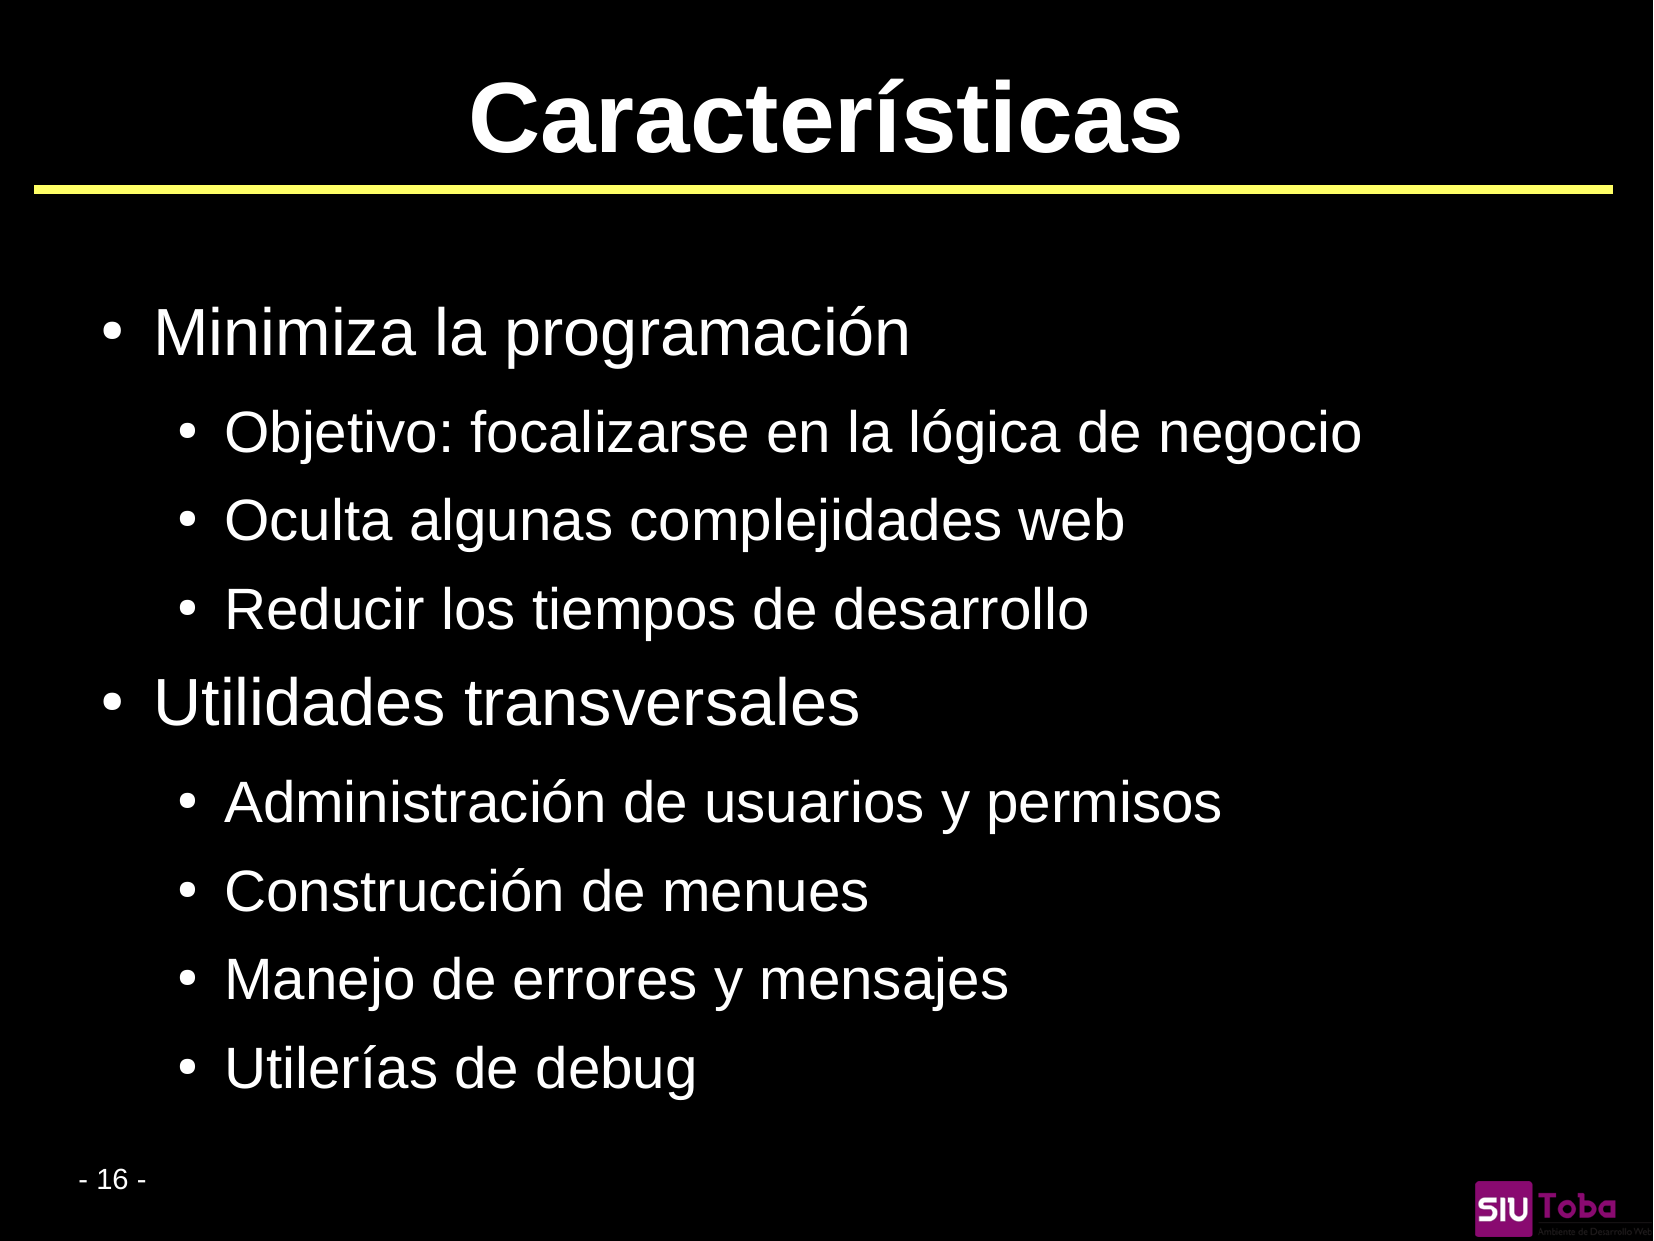

# Características
Minimiza la programación
Objetivo: focalizarse en la lógica de negocio
Oculta algunas complejidades web
Reducir los tiempos de desarrollo
Utilidades transversales
Administración de usuarios y permisos
Construcción de menues
Manejo de errores y mensajes
Utilerías de debug
16